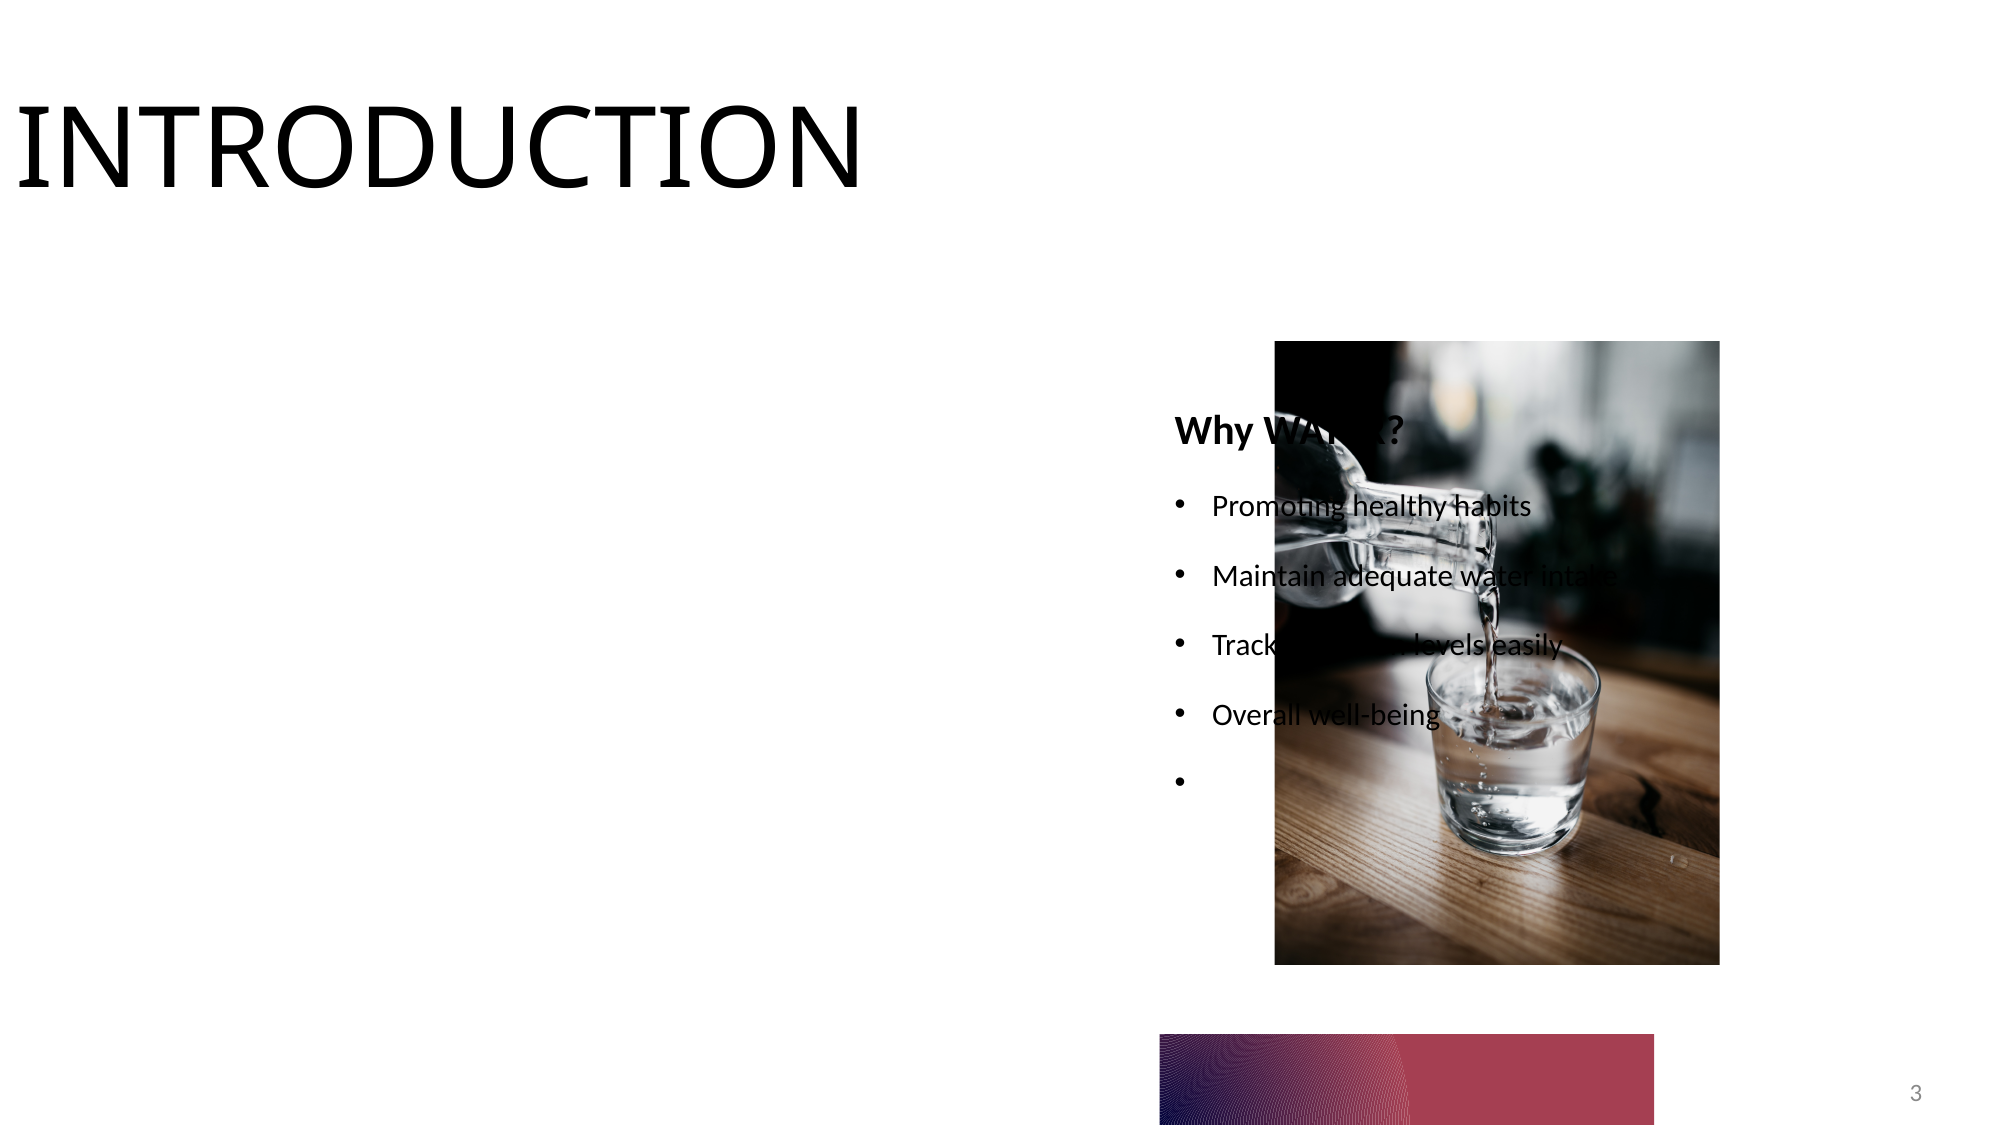

# INTRODUCTION
Why WATER?
Promoting healthy habits
Maintain adequate water intake
Track hydration levels easily
Overall well-being